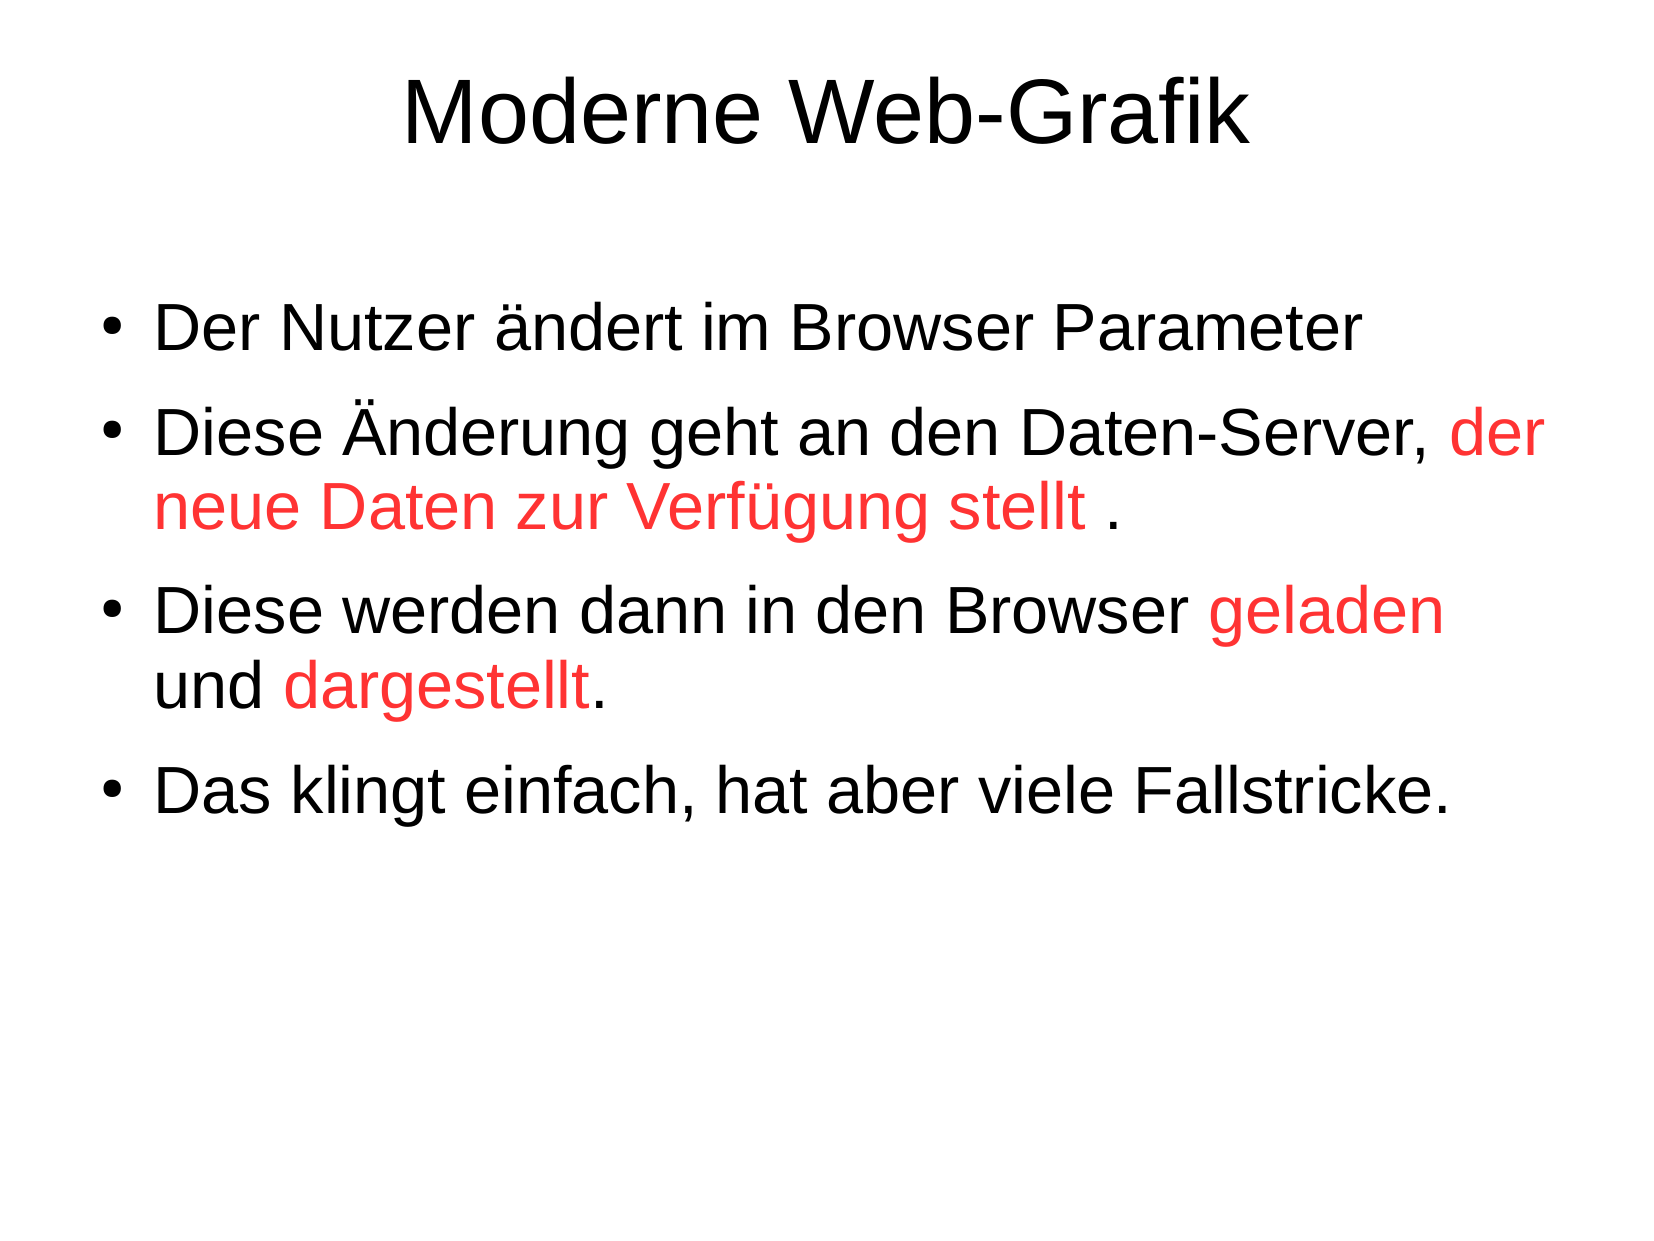

# Moderne Web-Grafik
Der Nutzer ändert im Browser Parameter
Diese Änderung geht an den Daten-Server, der neue Daten zur Verfügung stellt .
Diese werden dann in den Browser geladen und dargestellt.
Das klingt einfach, hat aber viele Fallstricke.